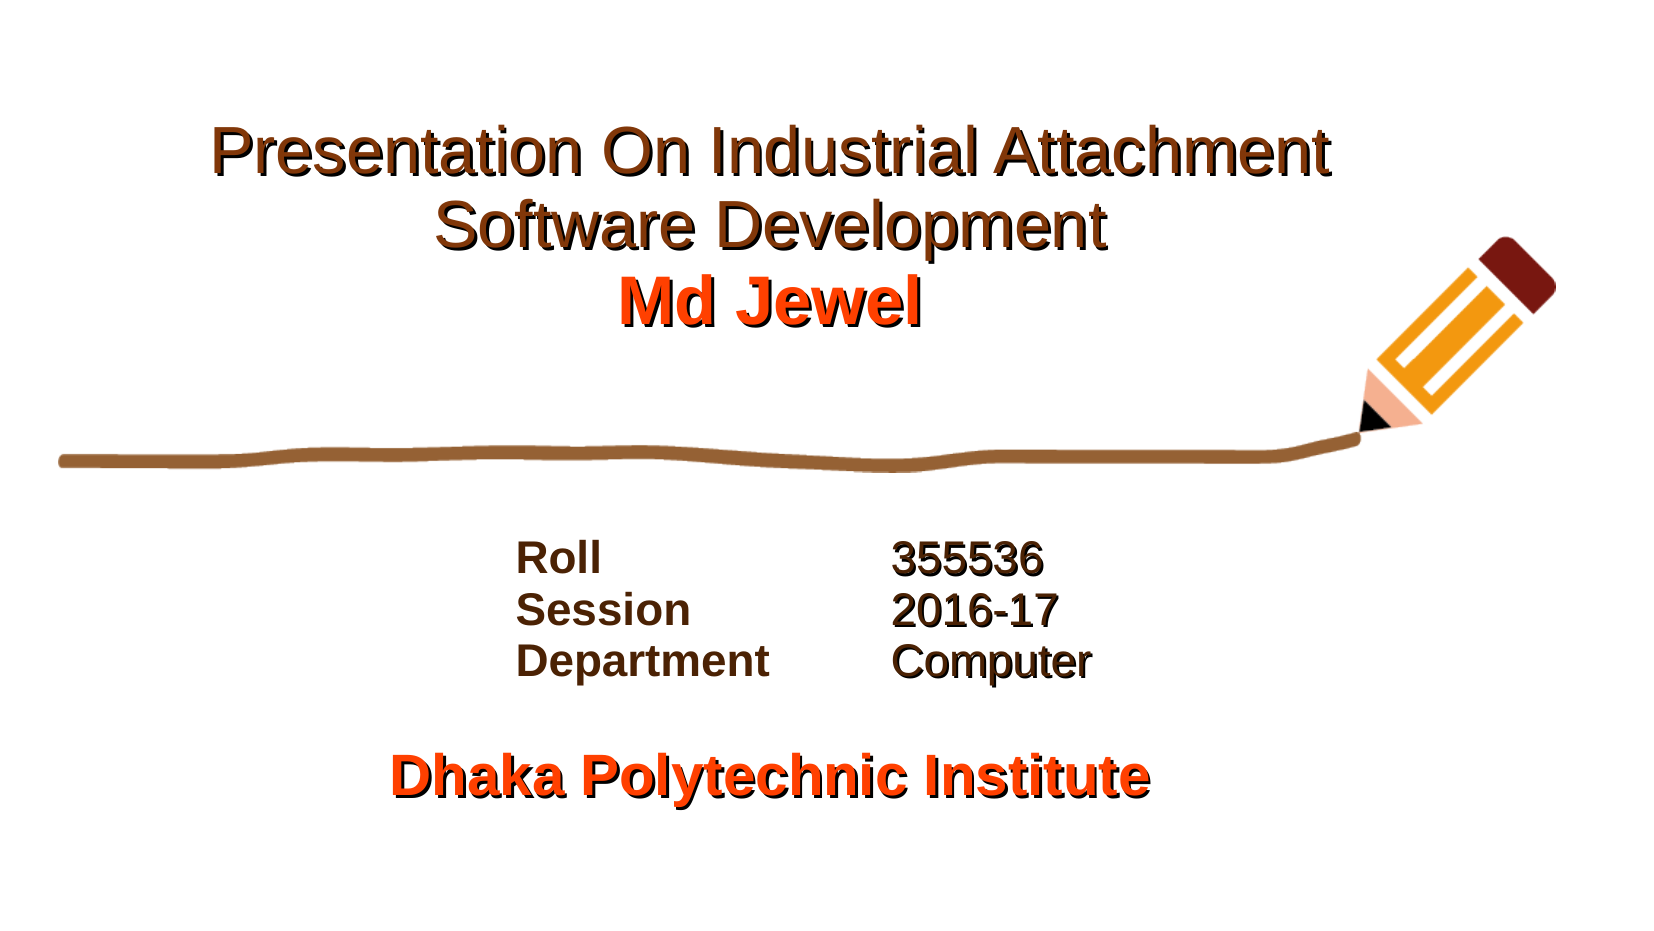

# Presentation On Industrial Attachment Software Development Md Jewel
Roll 		355536
Session 		2016-17
Department 		Computer
Dhaka Polytechnic Institute